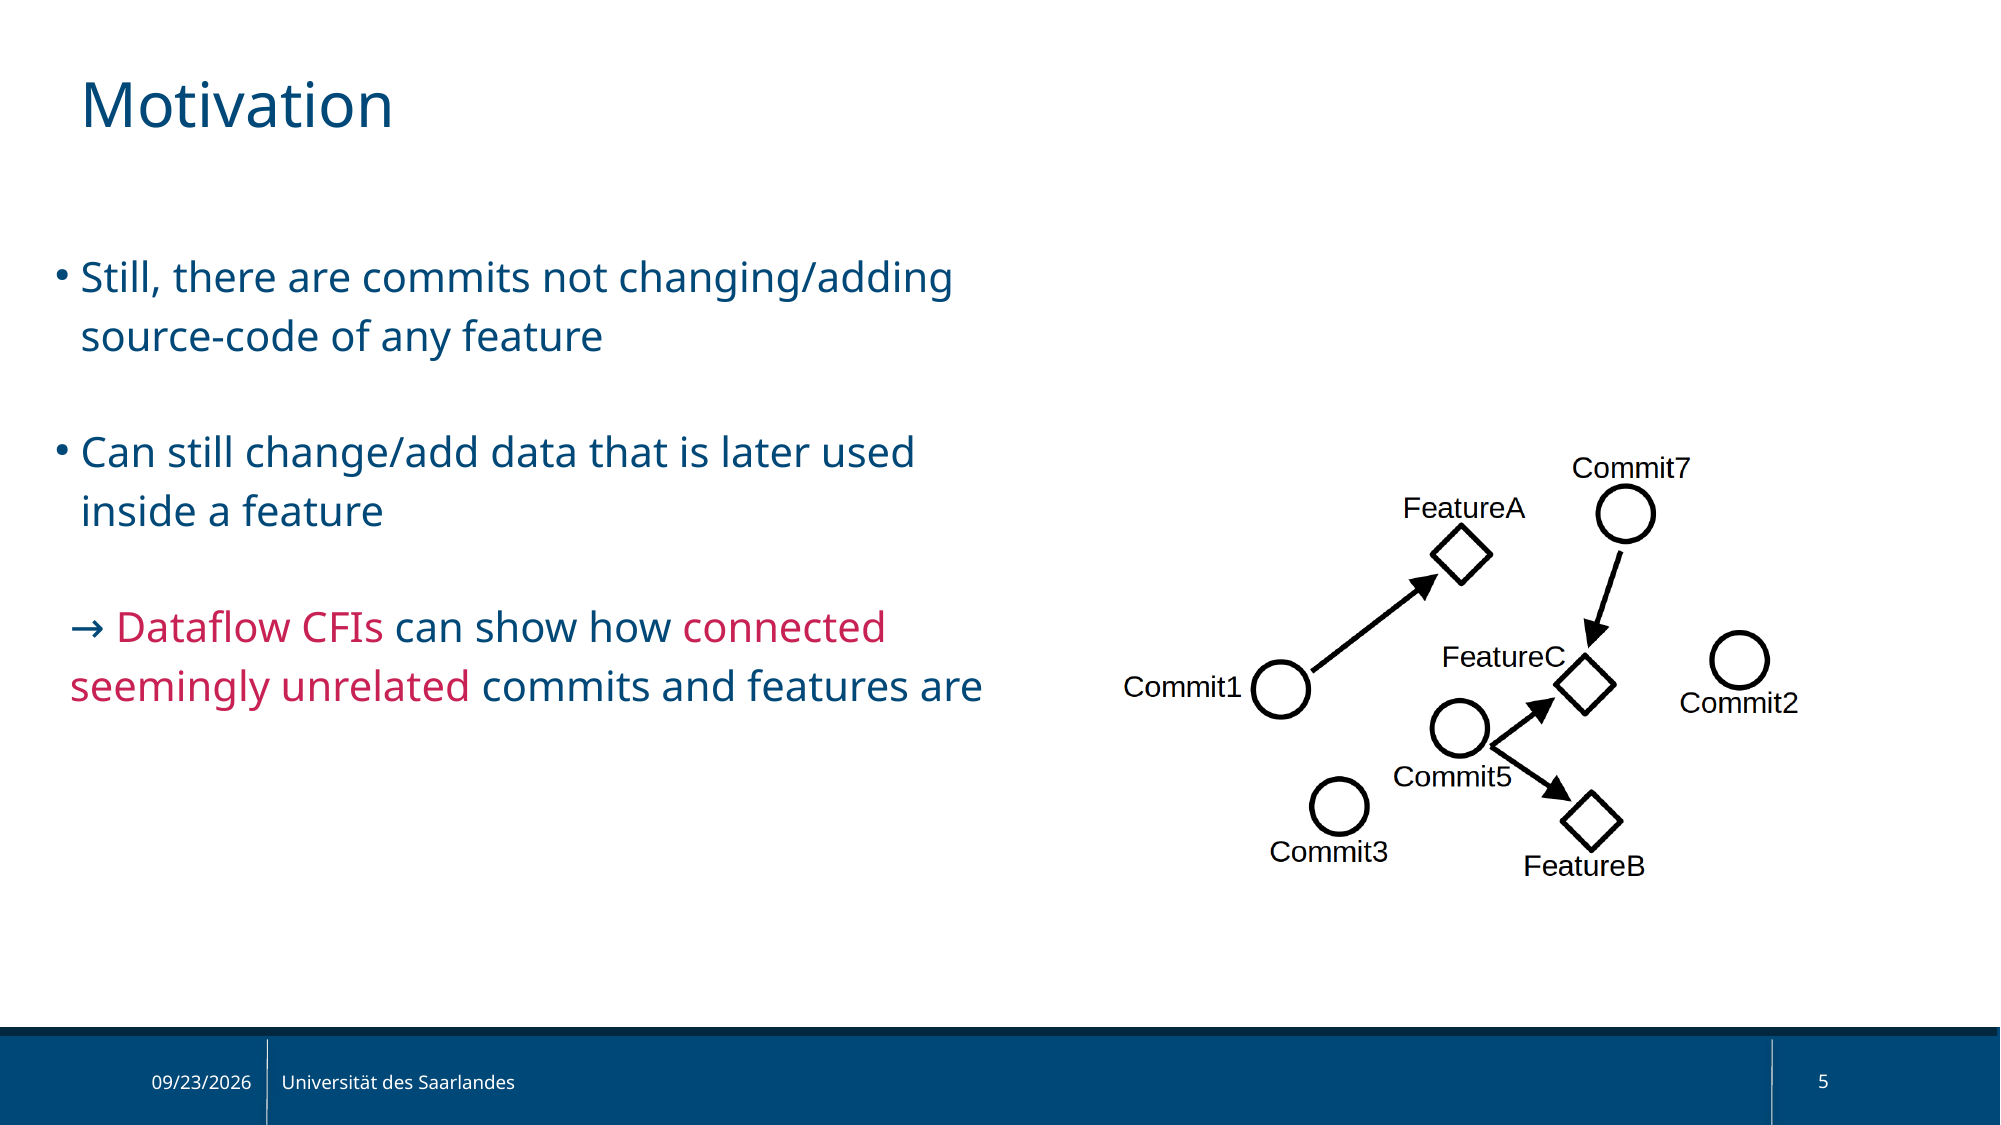

Motivation
# Still, there are commits not changing/adding
 source-code of any feature
 Can still change/add data that is later used
 inside a feature
→ Dataflow CFIs can show how connected
seemingly unrelated commits and features are
Universität des Saarlandes